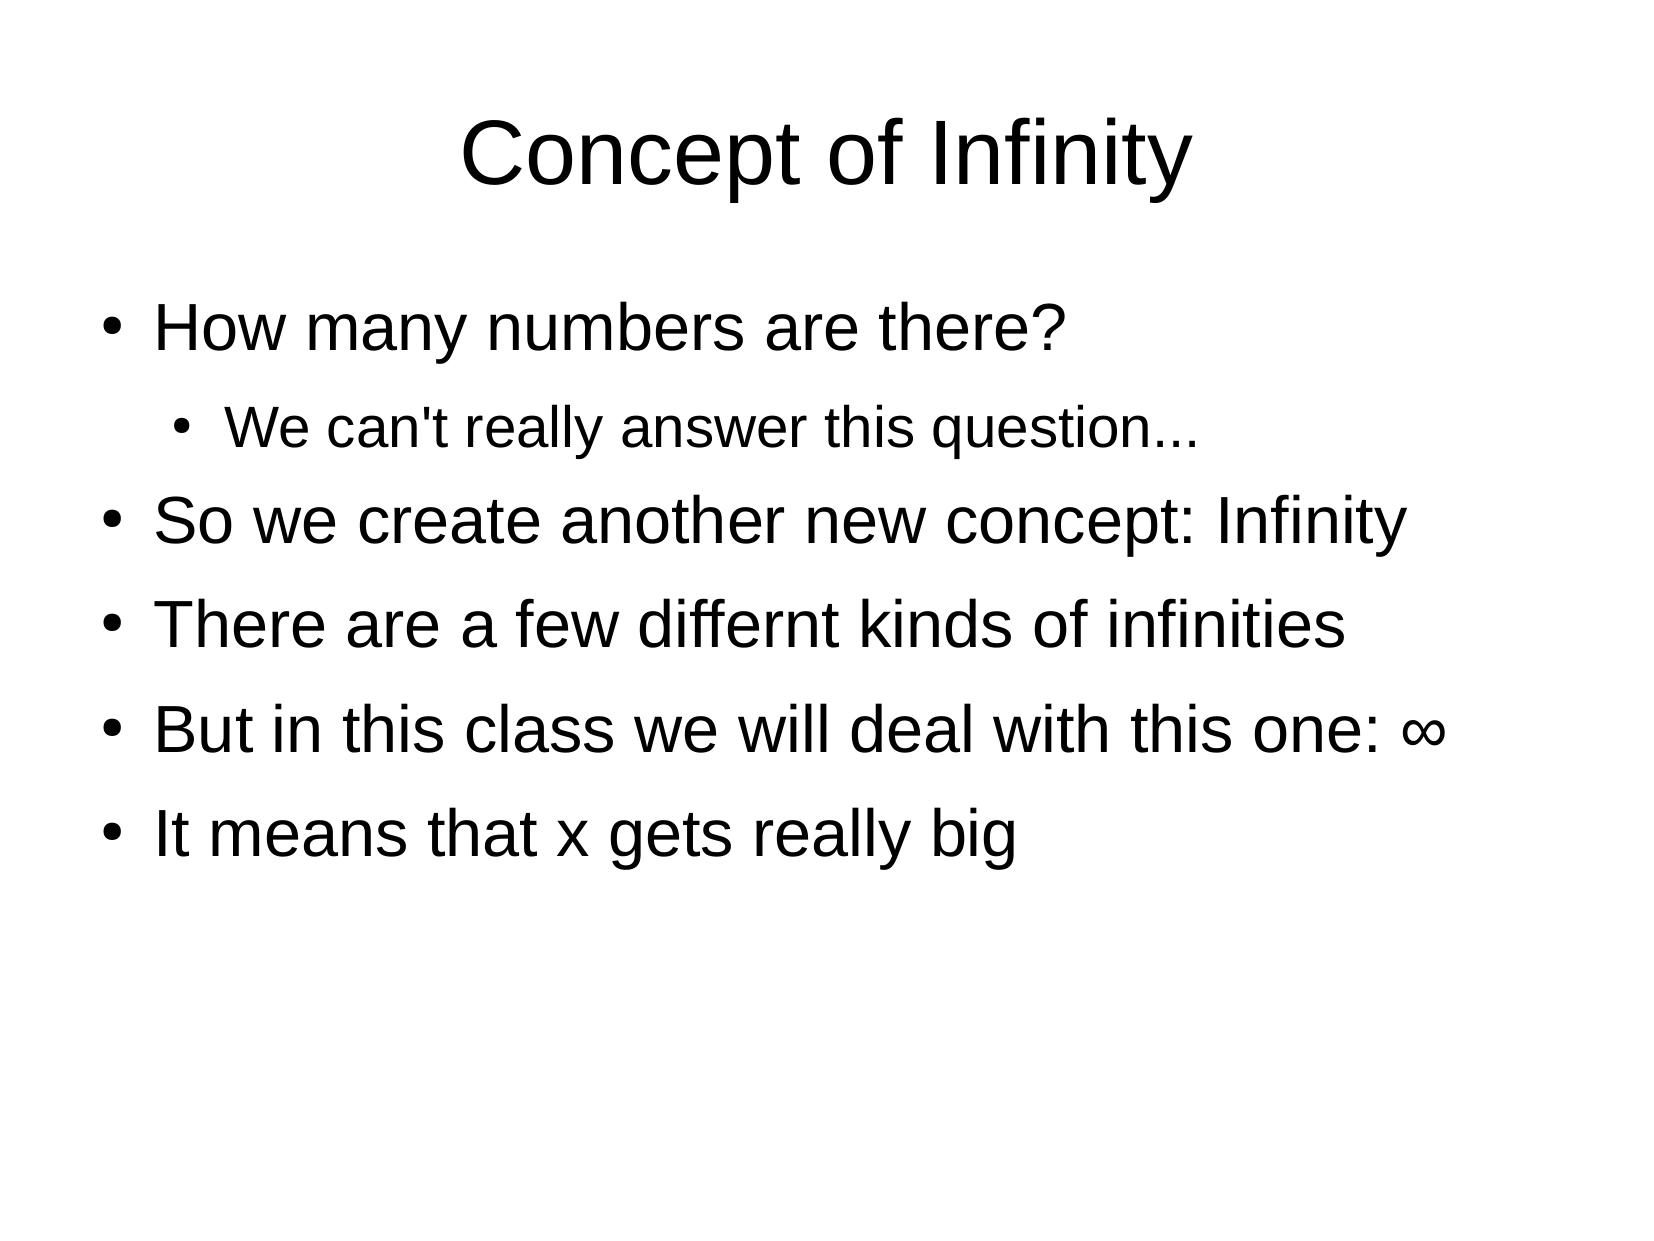

# Concept of Infinity
How many numbers are there?
We can't really answer this question...
So we create another new concept: Infinity
There are a few differnt kinds of infinities
But in this class we will deal with this one: ∞
It means that x gets really big